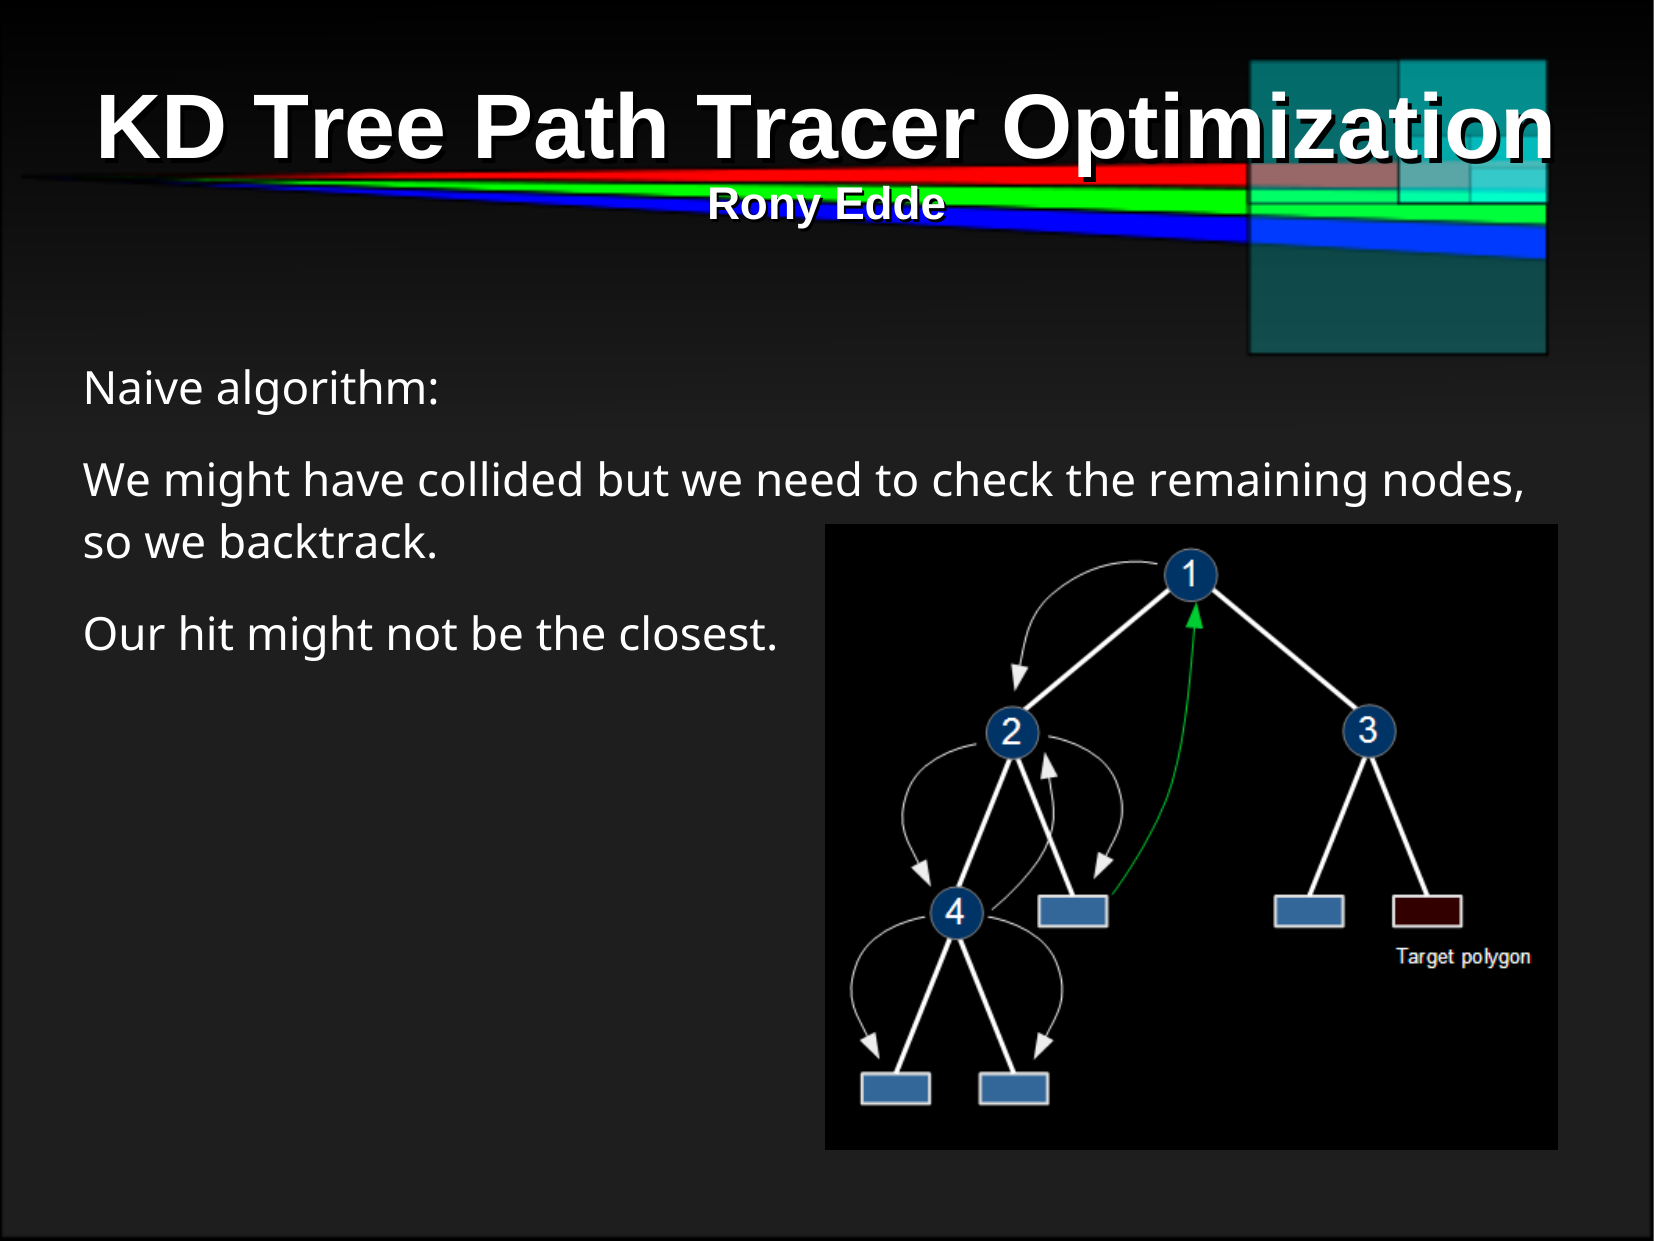

KD Tree Path Tracer Optimization
Rony Edde
# Naive algorithm:
We might have collided but we need to check the remaining nodes, so we backtrack.
Our hit might not be the closest.